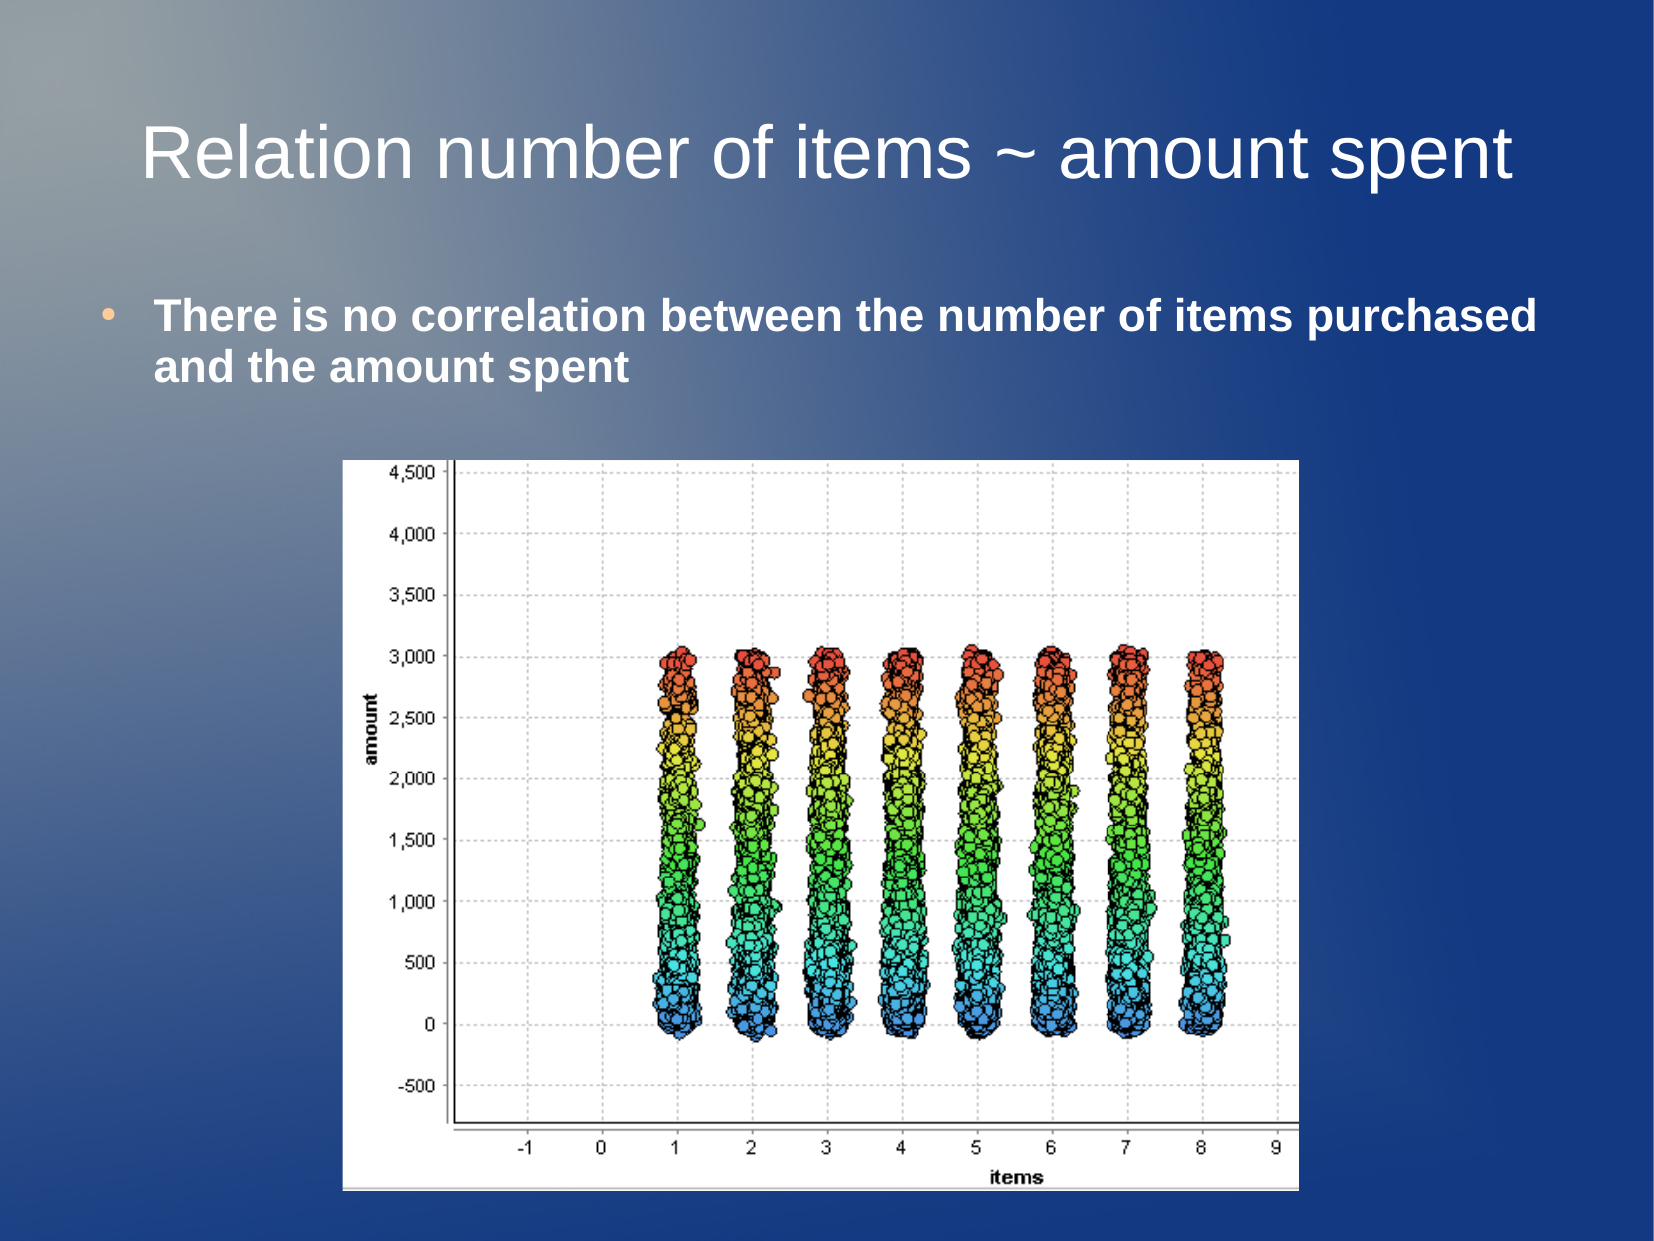

# Relation number of items ~ amount spent
There is no correlation between the number of items purchased and the amount spent